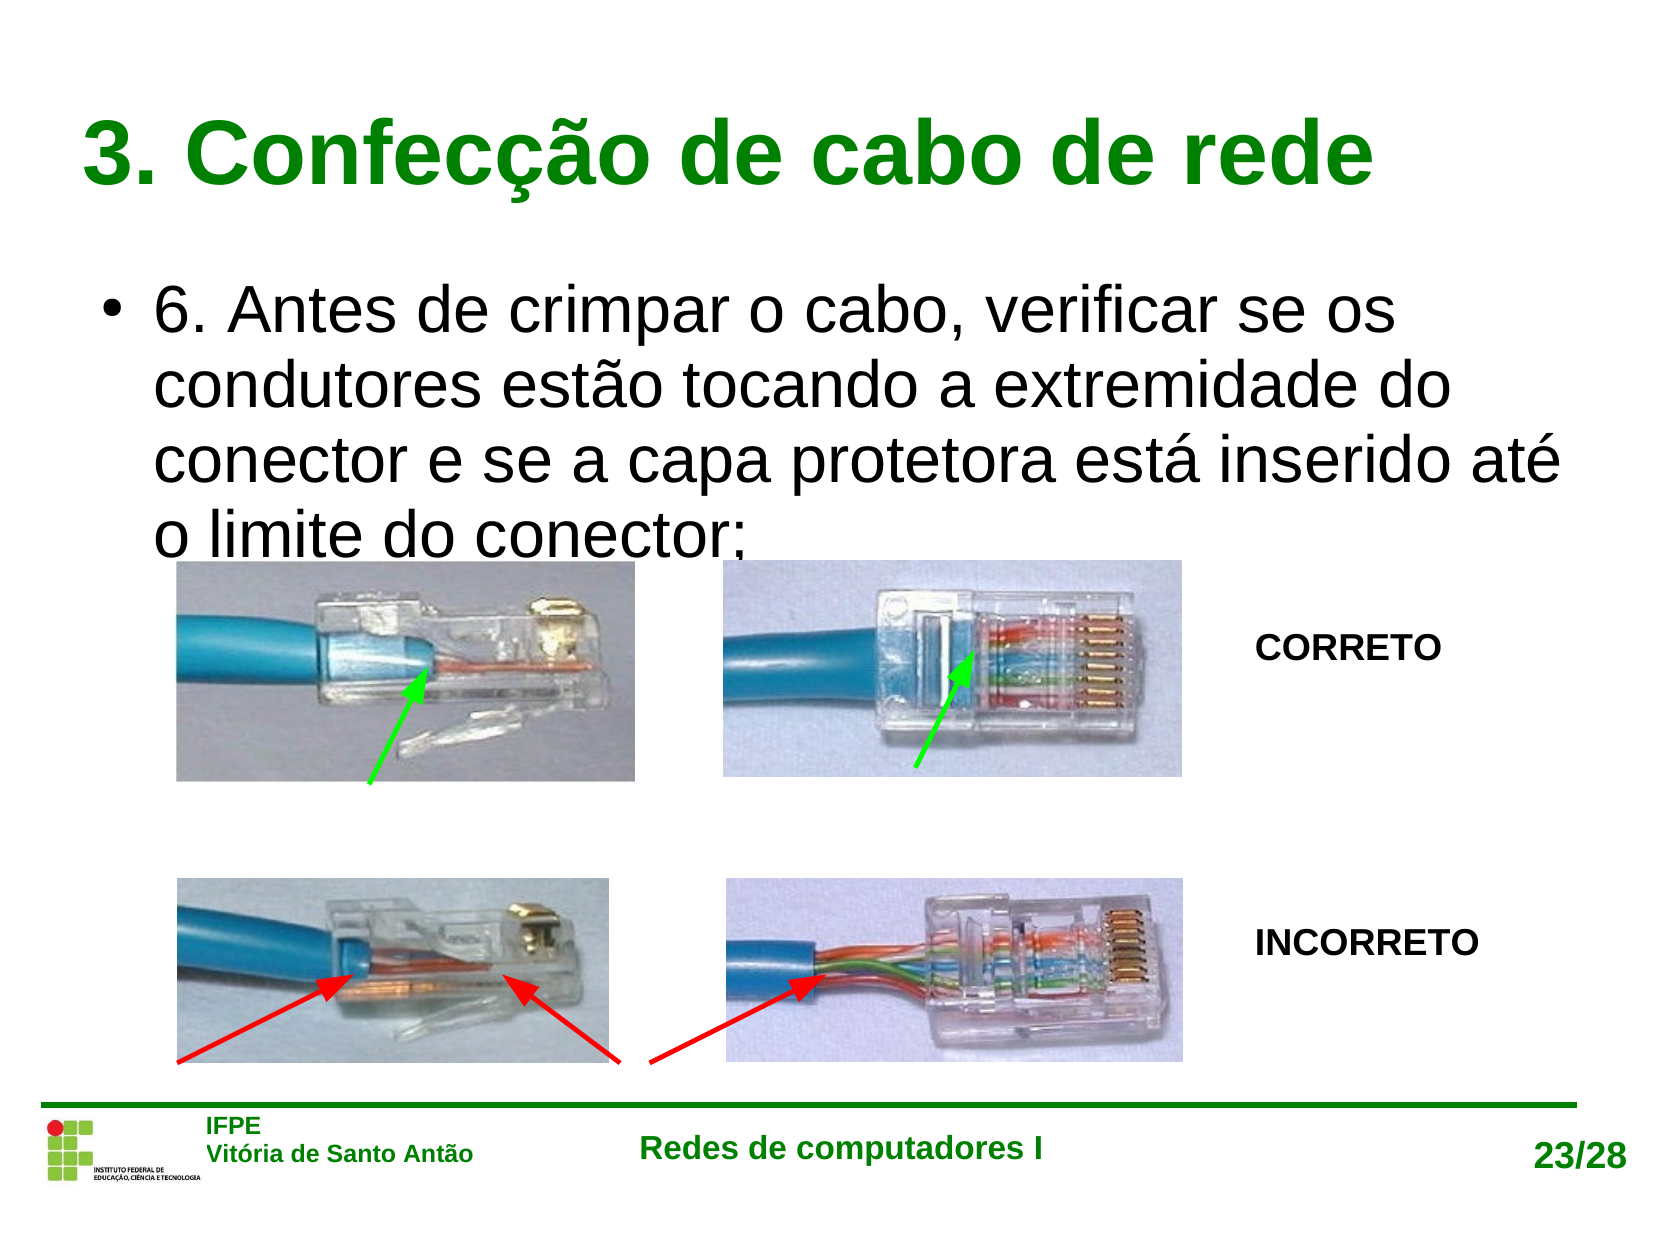

# 3. Confecção de cabo de rede
6. Antes de crimpar o cabo, verificar se os condutores estão tocando a extremidade do conector e se a capa protetora está inserido até o limite do conector;
CORRETO
INCORRETO